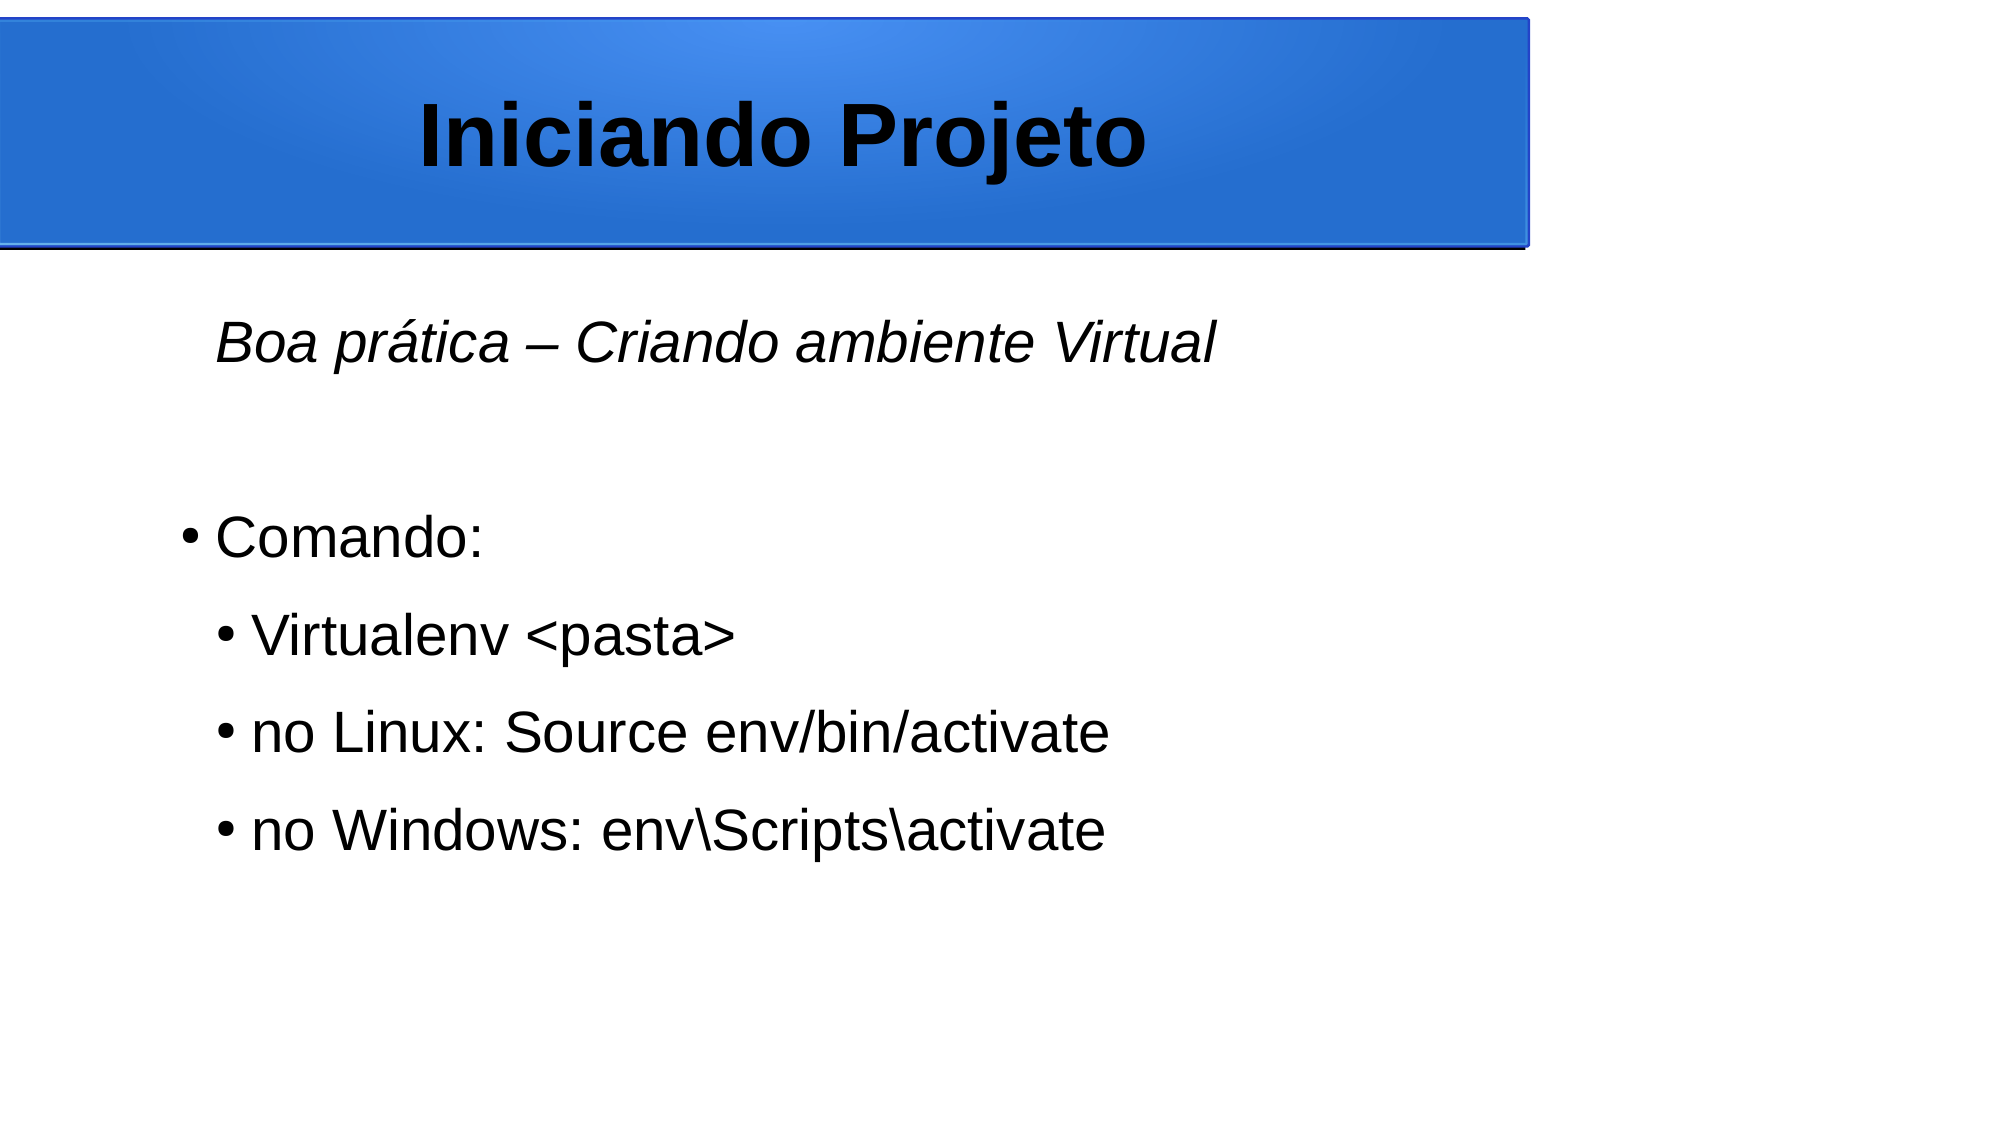

# Iniciando Projeto
Boa prática – Criando ambiente Virtual
Comando:
Virtualenv <pasta>
no Linux: Source env/bin/activate
no Windows: env\Scripts\activate